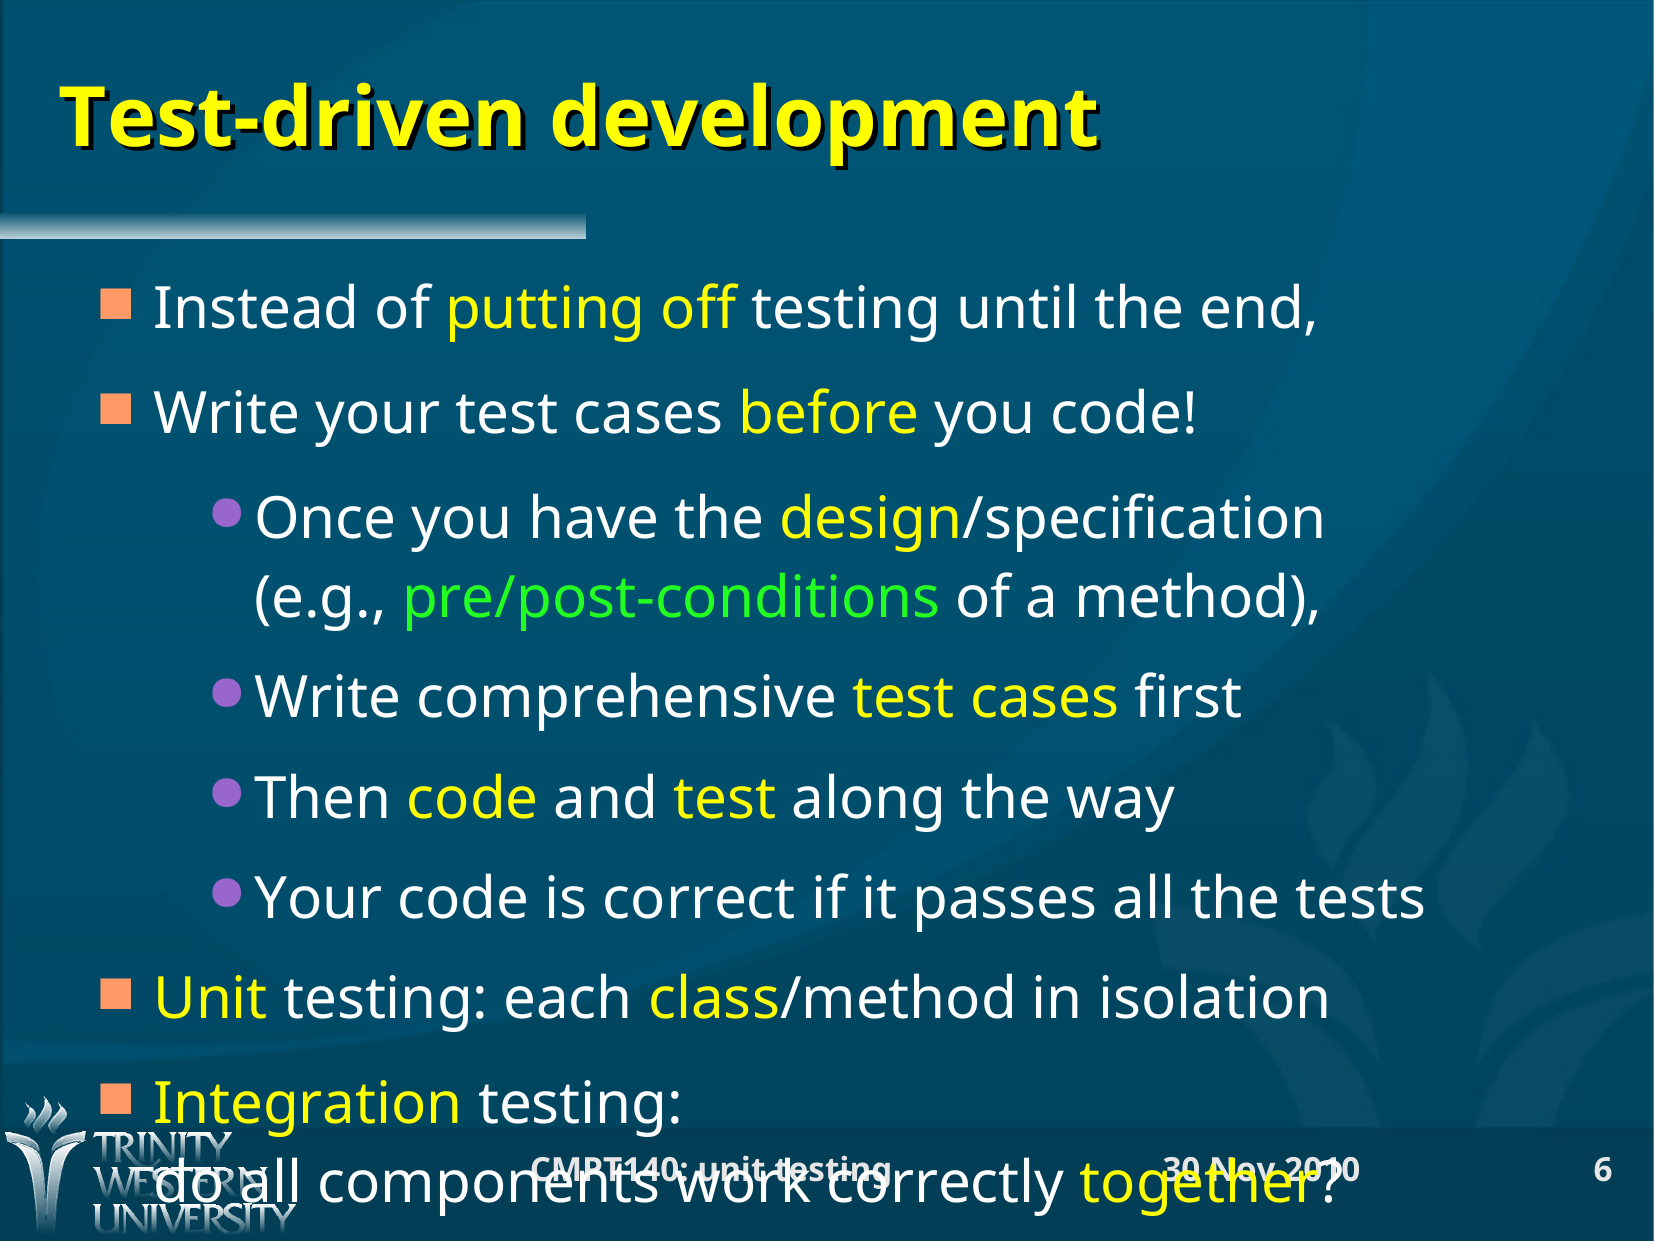

# Test-driven development
Instead of putting off testing until the end,
Write your test cases before you code!
Once you have the design/specification
(e.g., pre/post-conditions of a method),
Write comprehensive test cases first
Then code and test along the way
Your code is correct if it passes all the tests
Unit testing: each class/method in isolation
Integration testing:
do all components work correctly together?
CMPT140: unit testing
30 Nov 2010
6